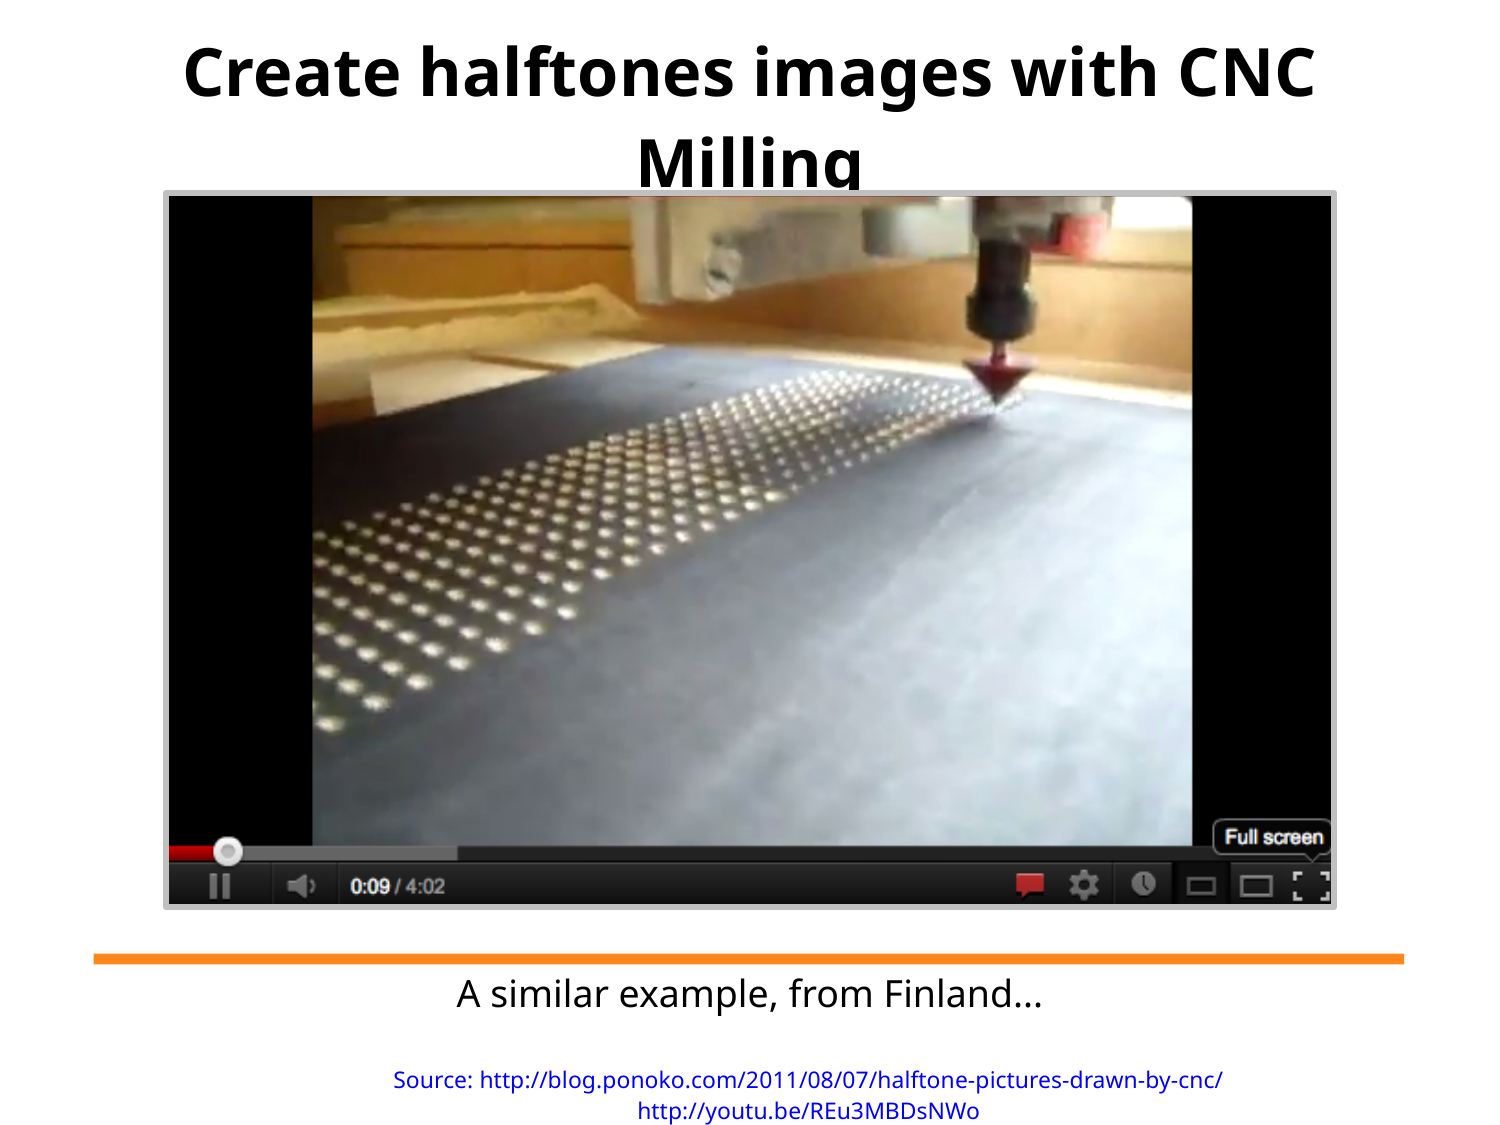

# Create halftones images with CNC Milling
A similar example, from Finland...
Source: http://blog.ponoko.com/2011/08/07/halftone-pictures-drawn-by-cnc/
http://youtu.be/REu3MBDsNWo